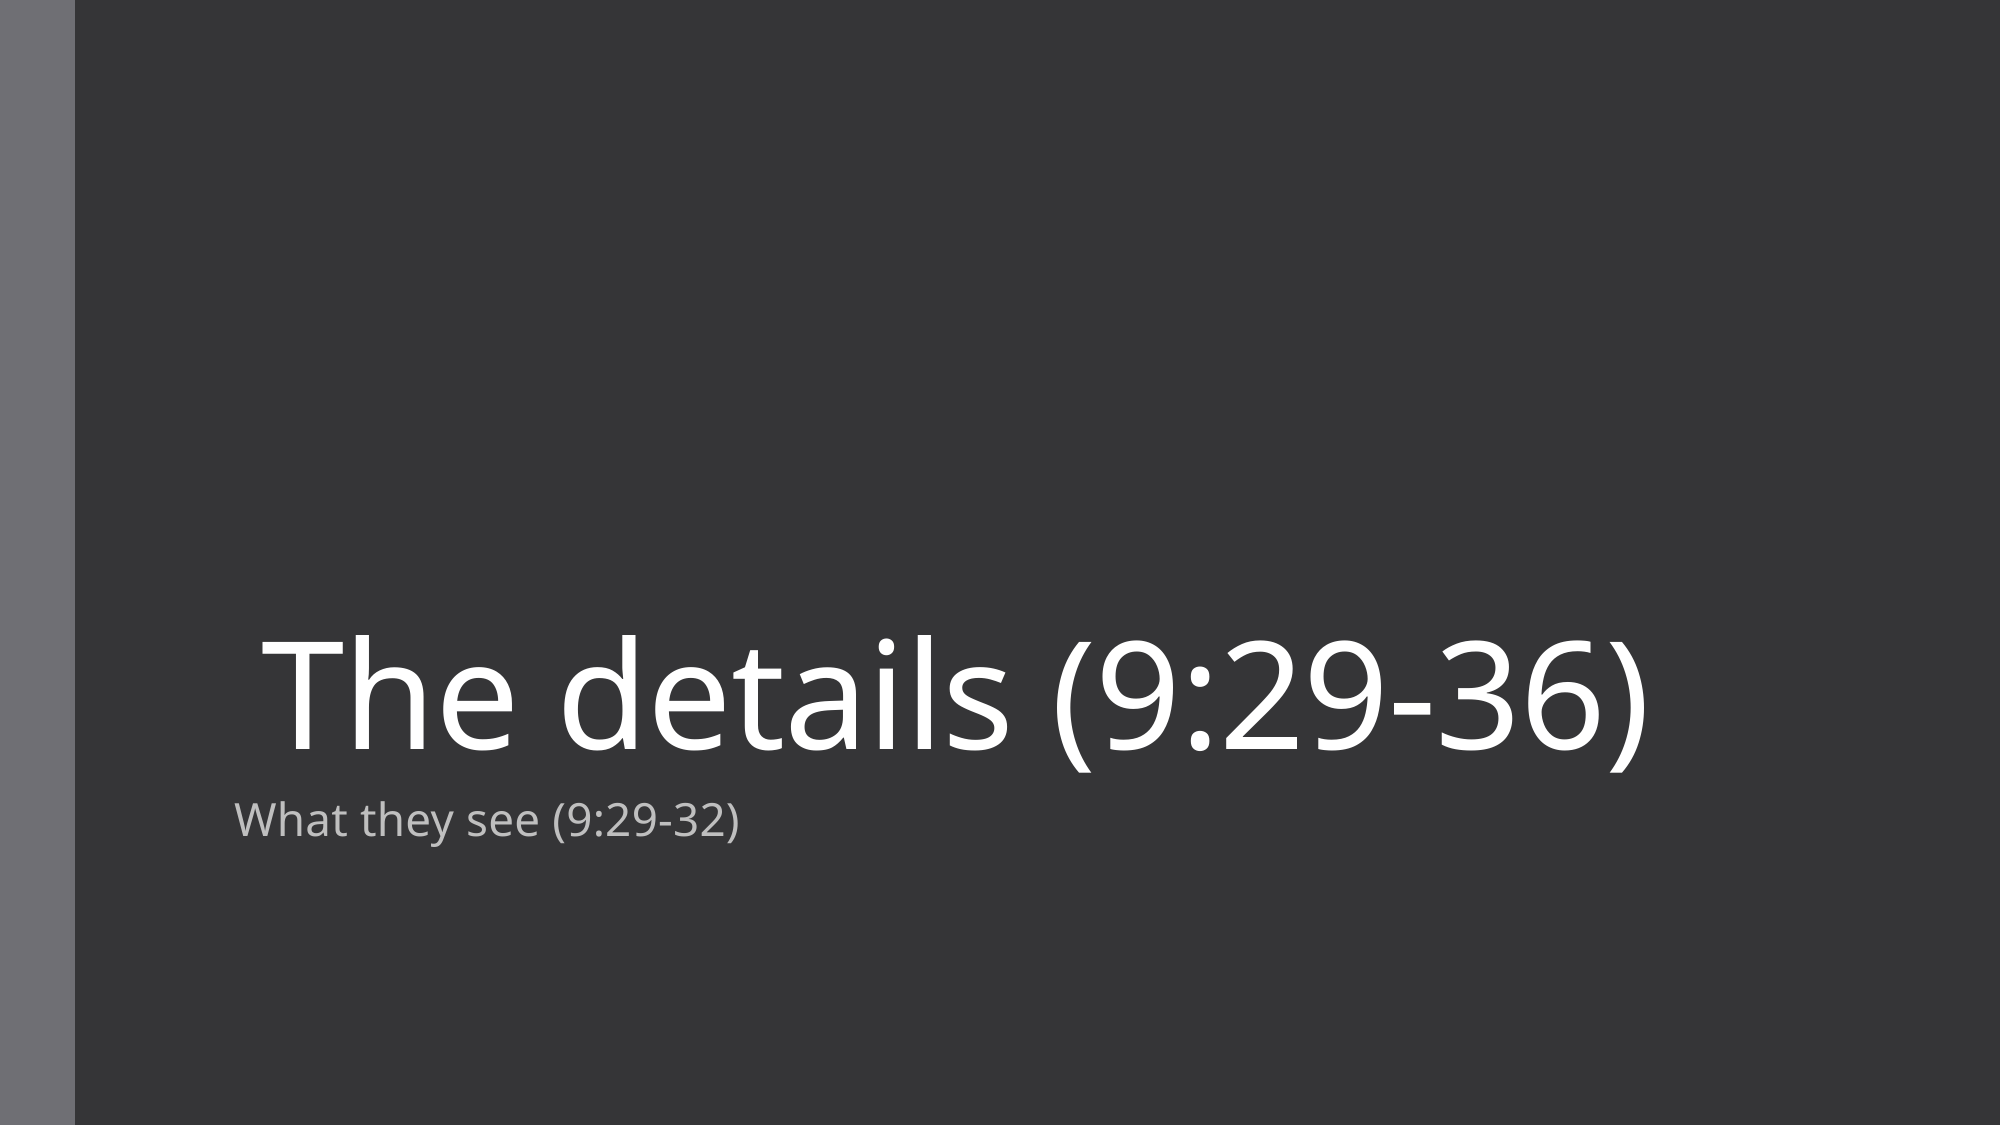

# The details (9:29-36)
 What they see (9:29-32)